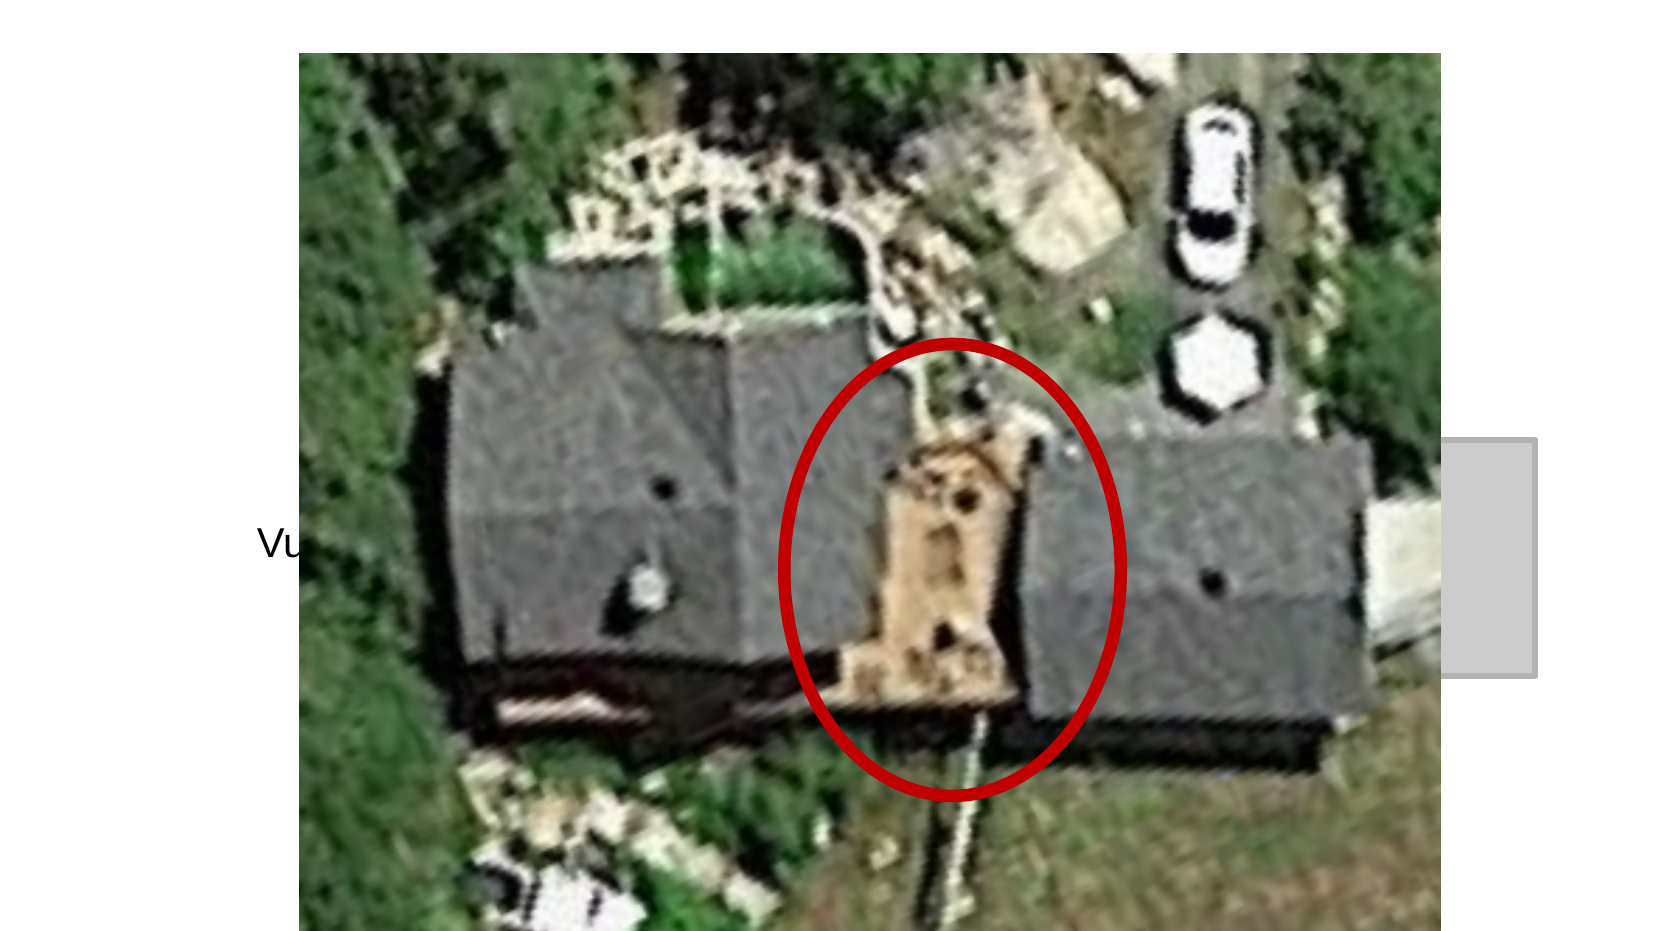

Maison
Option 2 :
Vue de plan
Garage
Terrasse